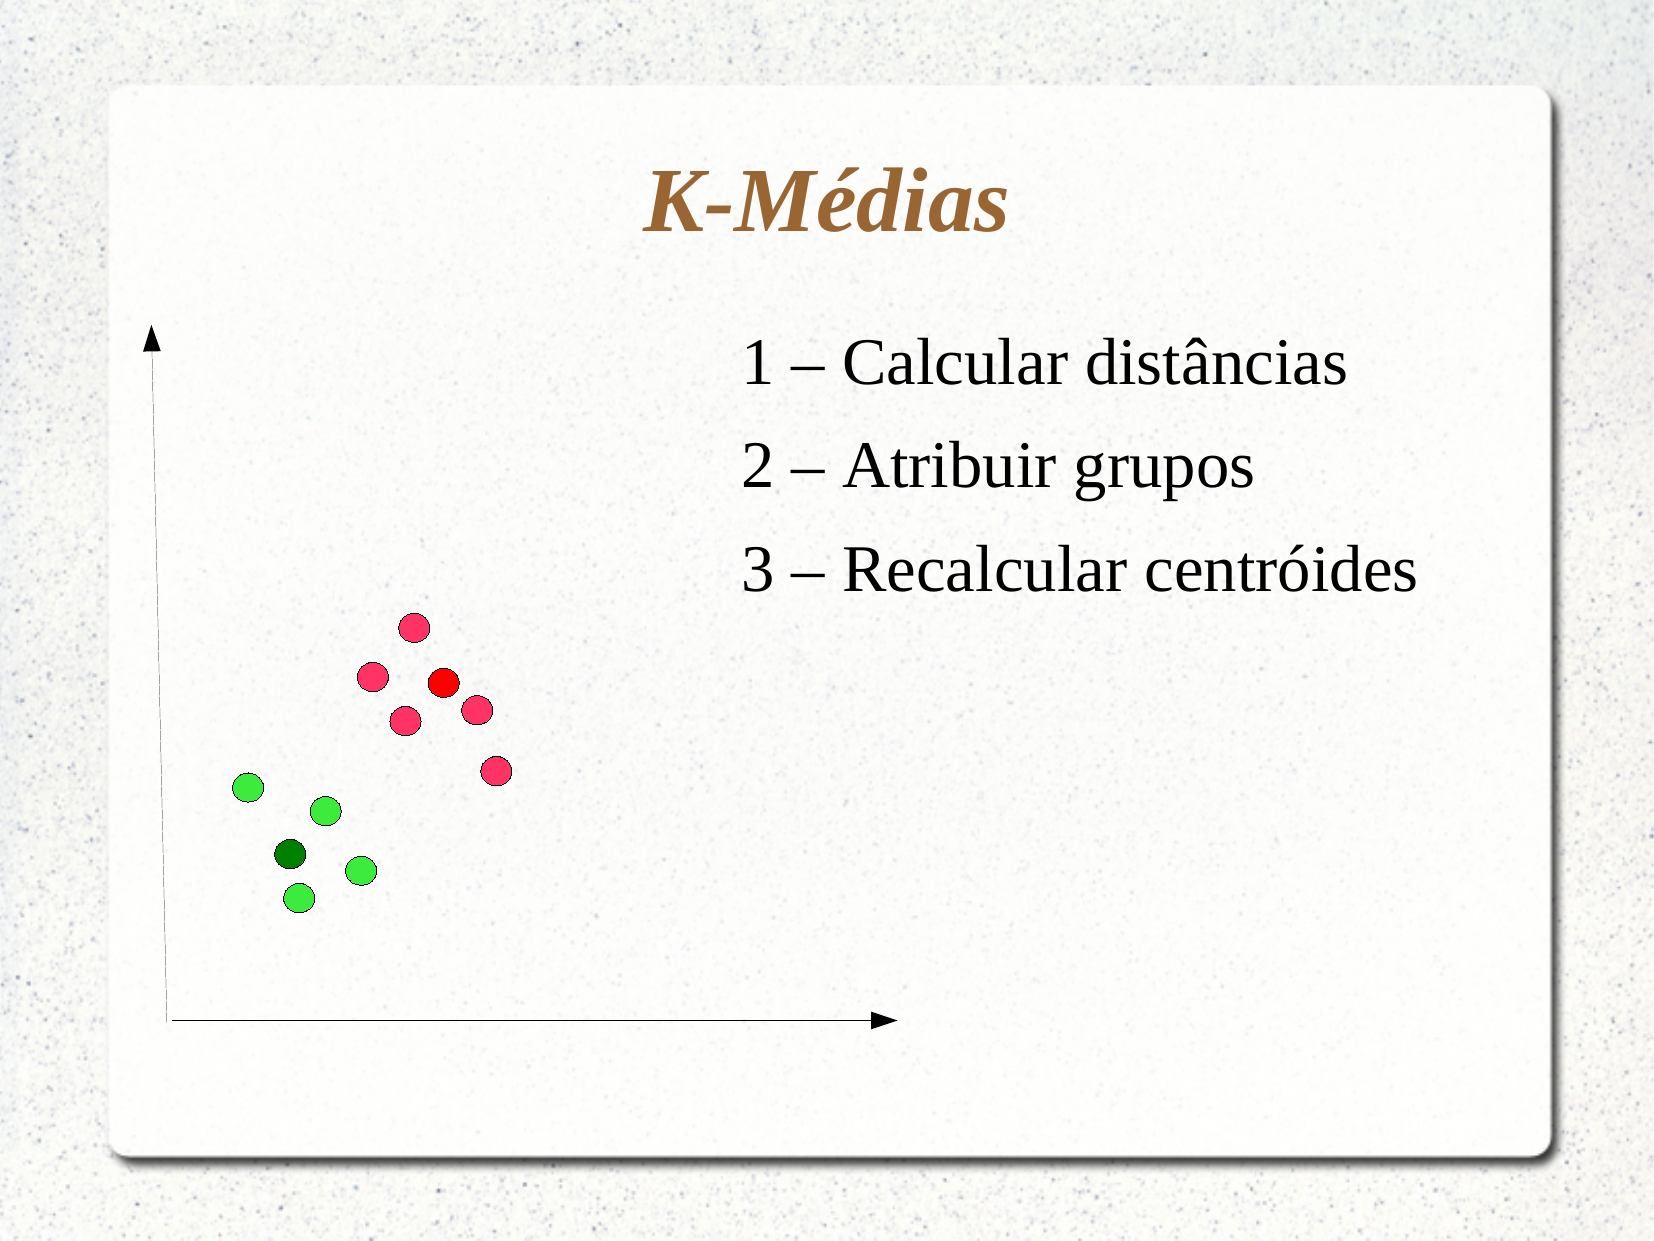

# K-Médias
 1 – Calcular distâncias
 2 – Atribuir grupos
 3 – Recalcular centróides